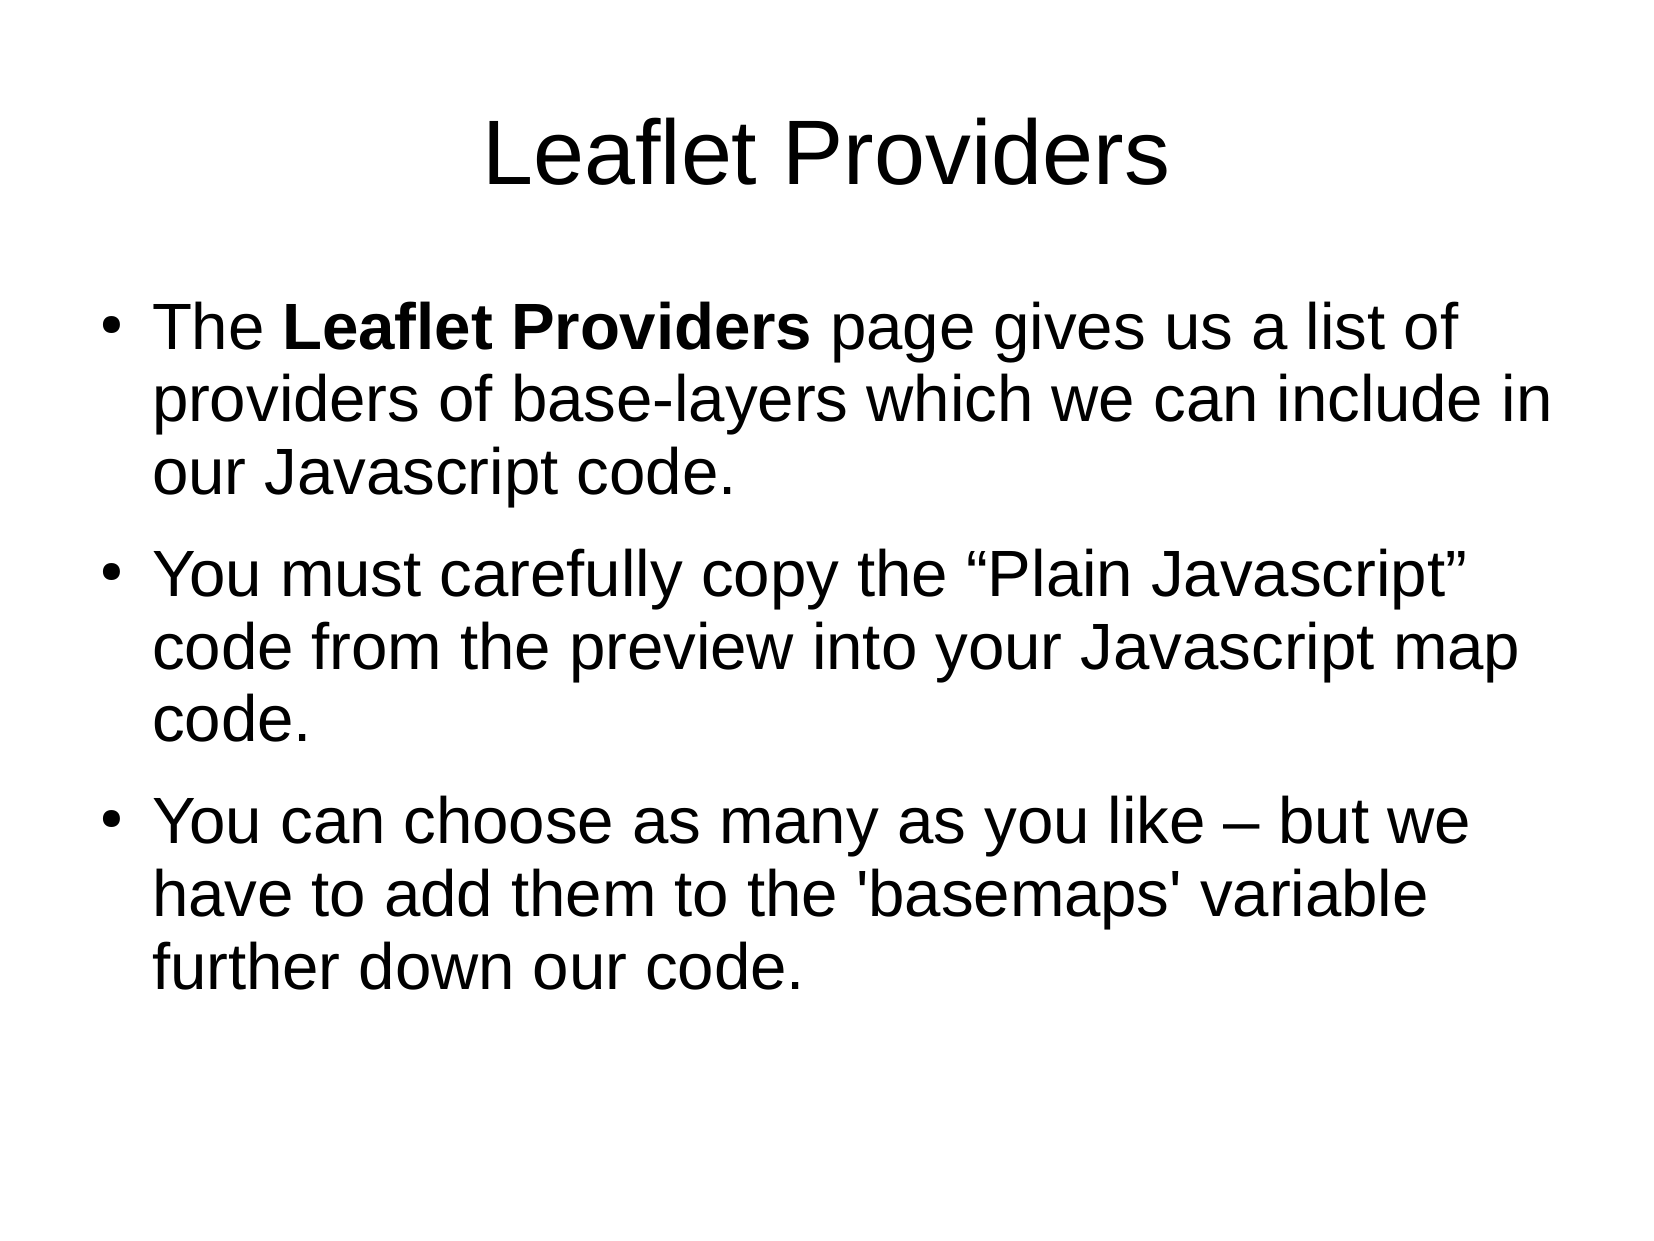

# Leaflet Providers
The Leaflet Providers page gives us a list of providers of base-layers which we can include in our Javascript code.
You must carefully copy the “Plain Javascript” code from the preview into your Javascript map code.
You can choose as many as you like – but we have to add them to the 'basemaps' variable further down our code.